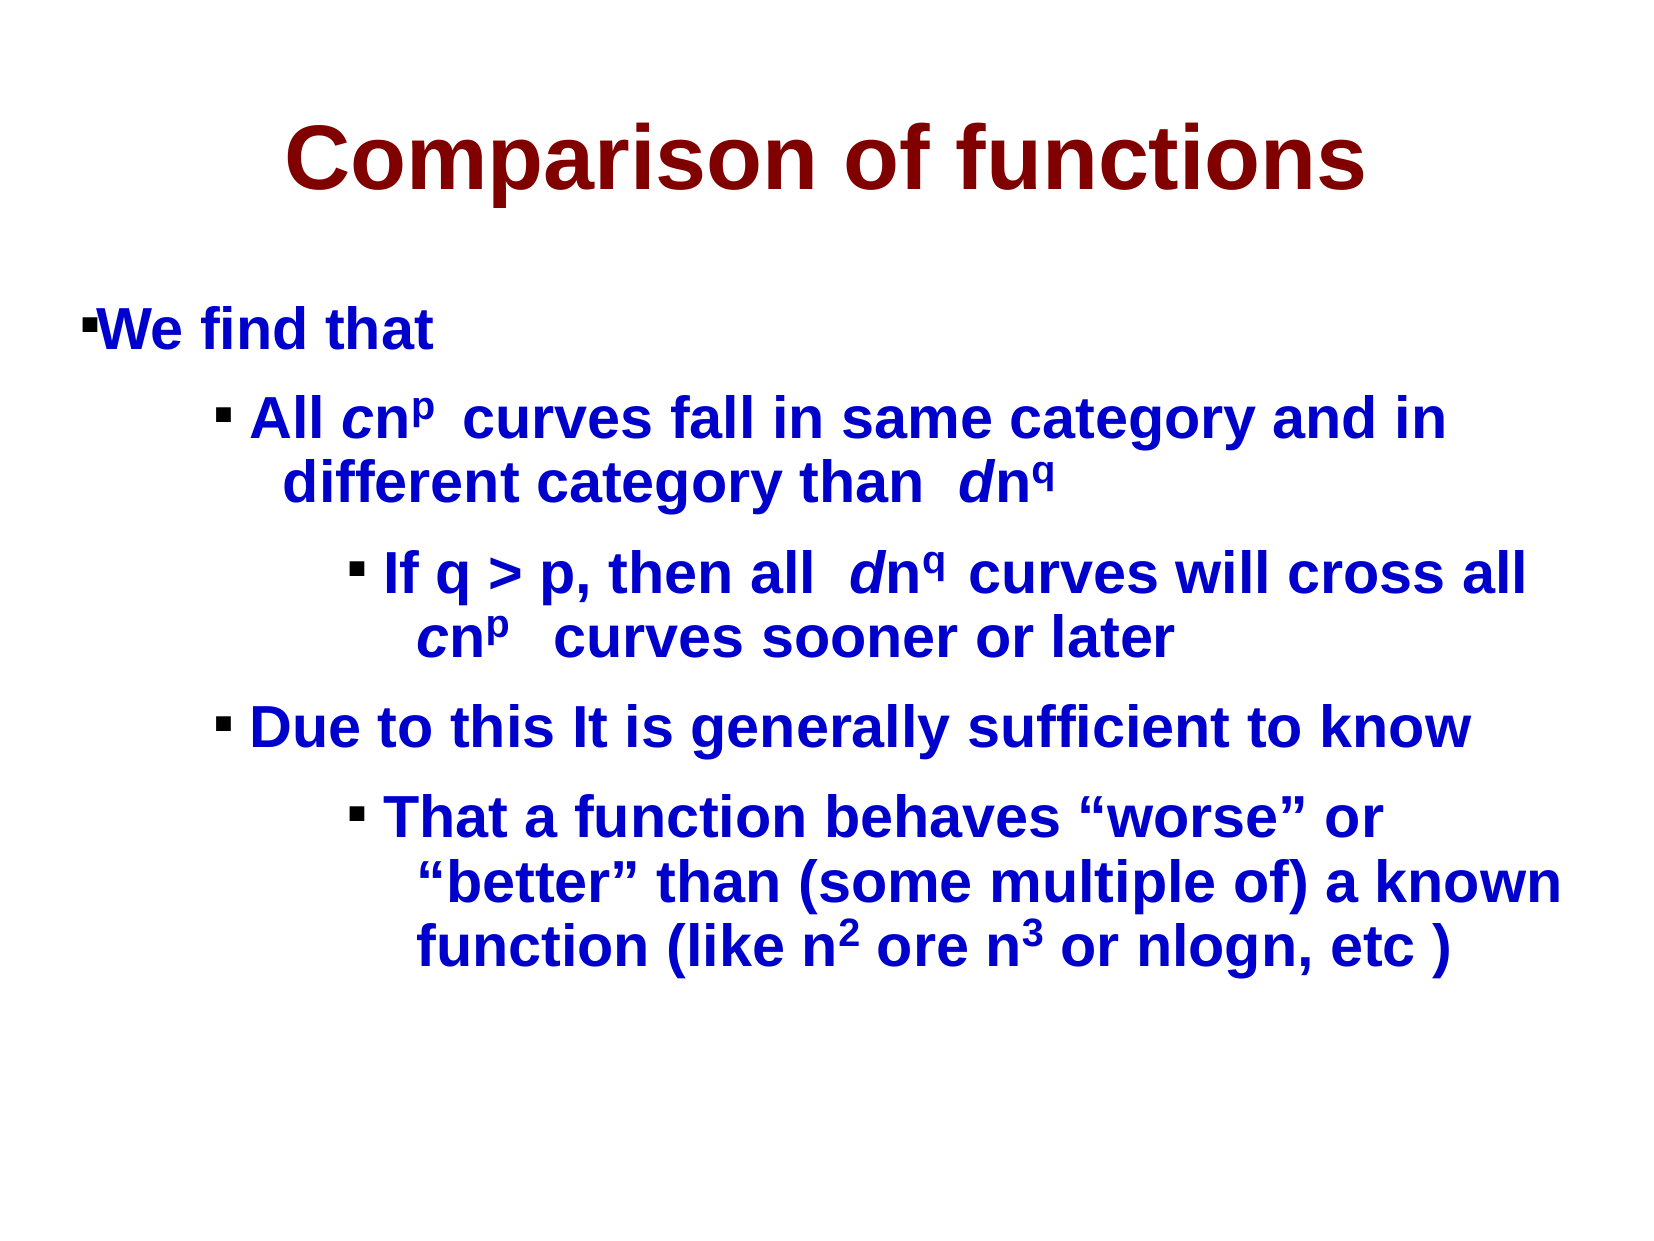

# Comparison of functions
We find that
All cnp curves fall in same category and in different category than dnq
If q > p, then all dnq curves will cross all cnp curves sooner or later
Due to this It is generally sufficient to know
That a function behaves “worse” or “better” than (some multiple of) a known function (like n2 ore n3 or nlogn, etc )